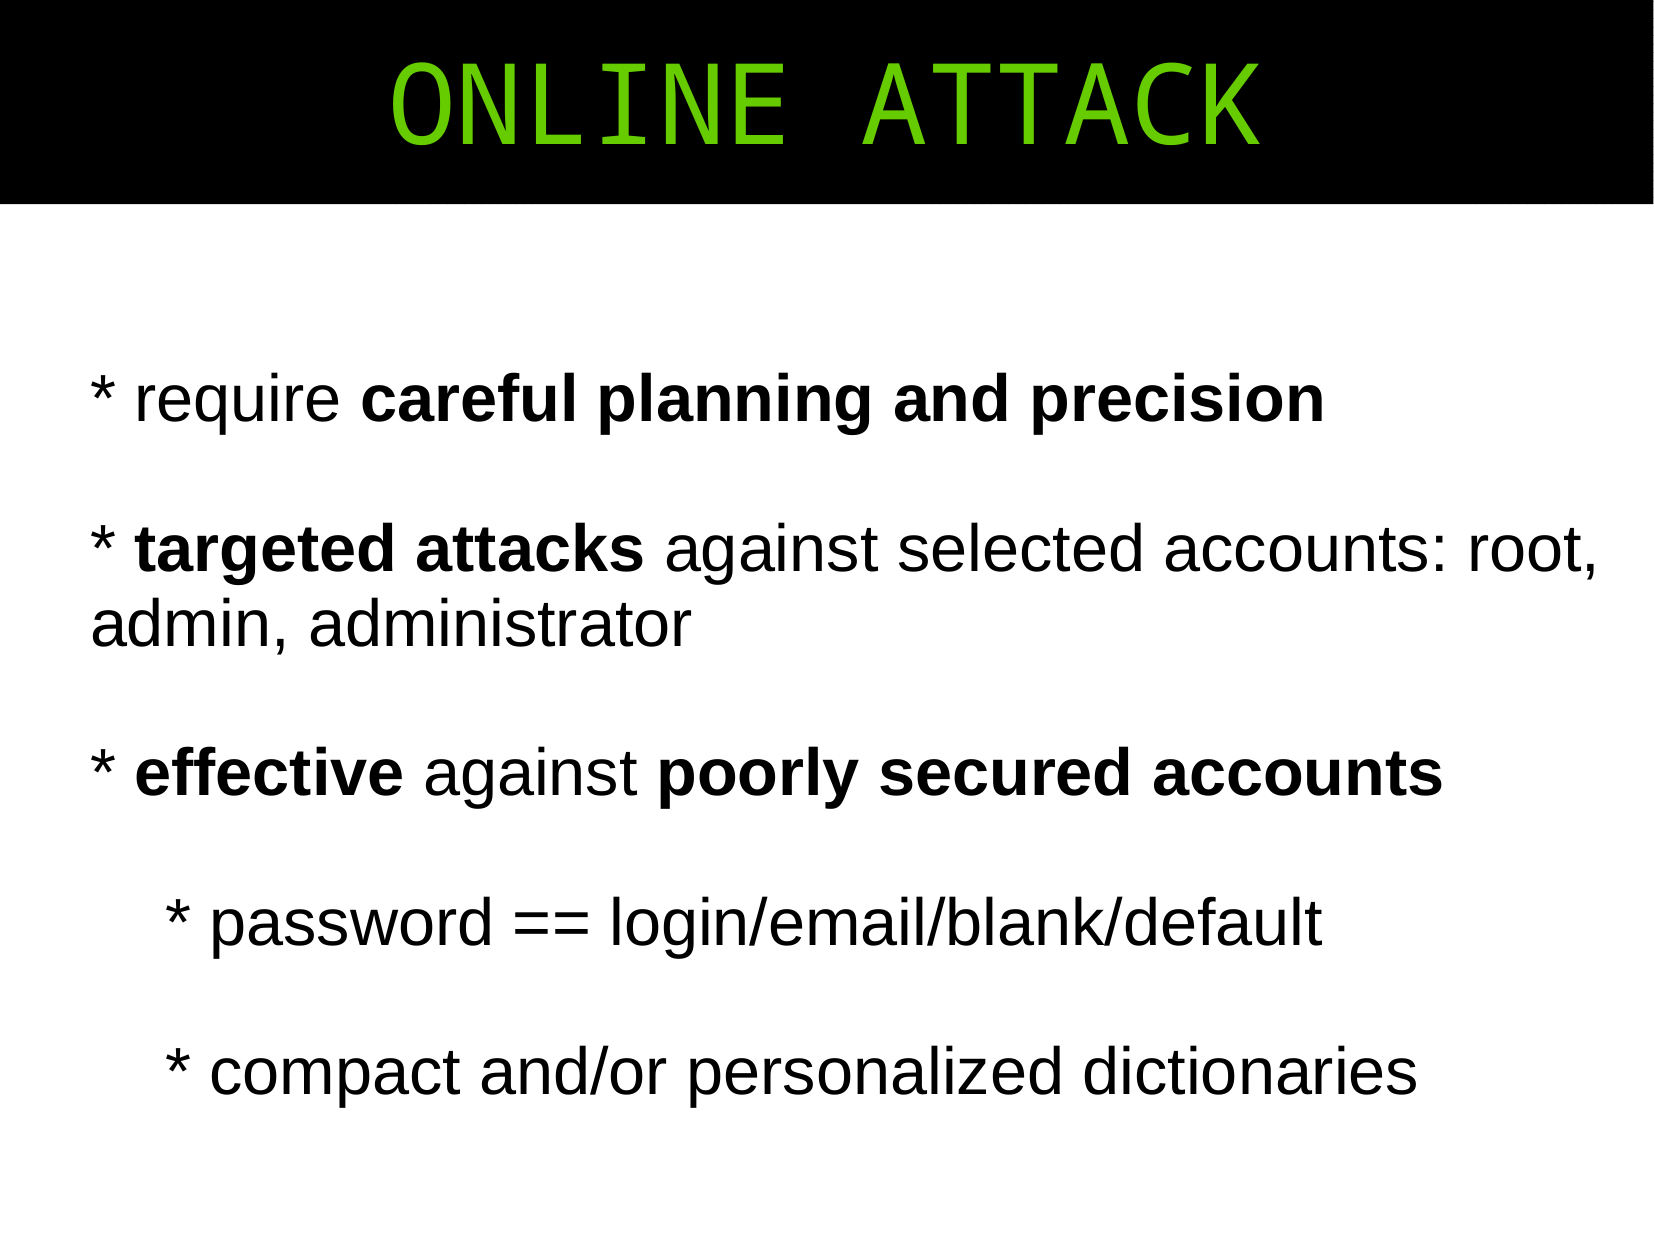

# ONLINE ATTACK
* require careful planning and precision
* targeted attacks against selected accounts: root, admin, administrator
* effective against poorly secured accounts
	* password == login/email/blank/default
	* compact and/or personalized dictionaries